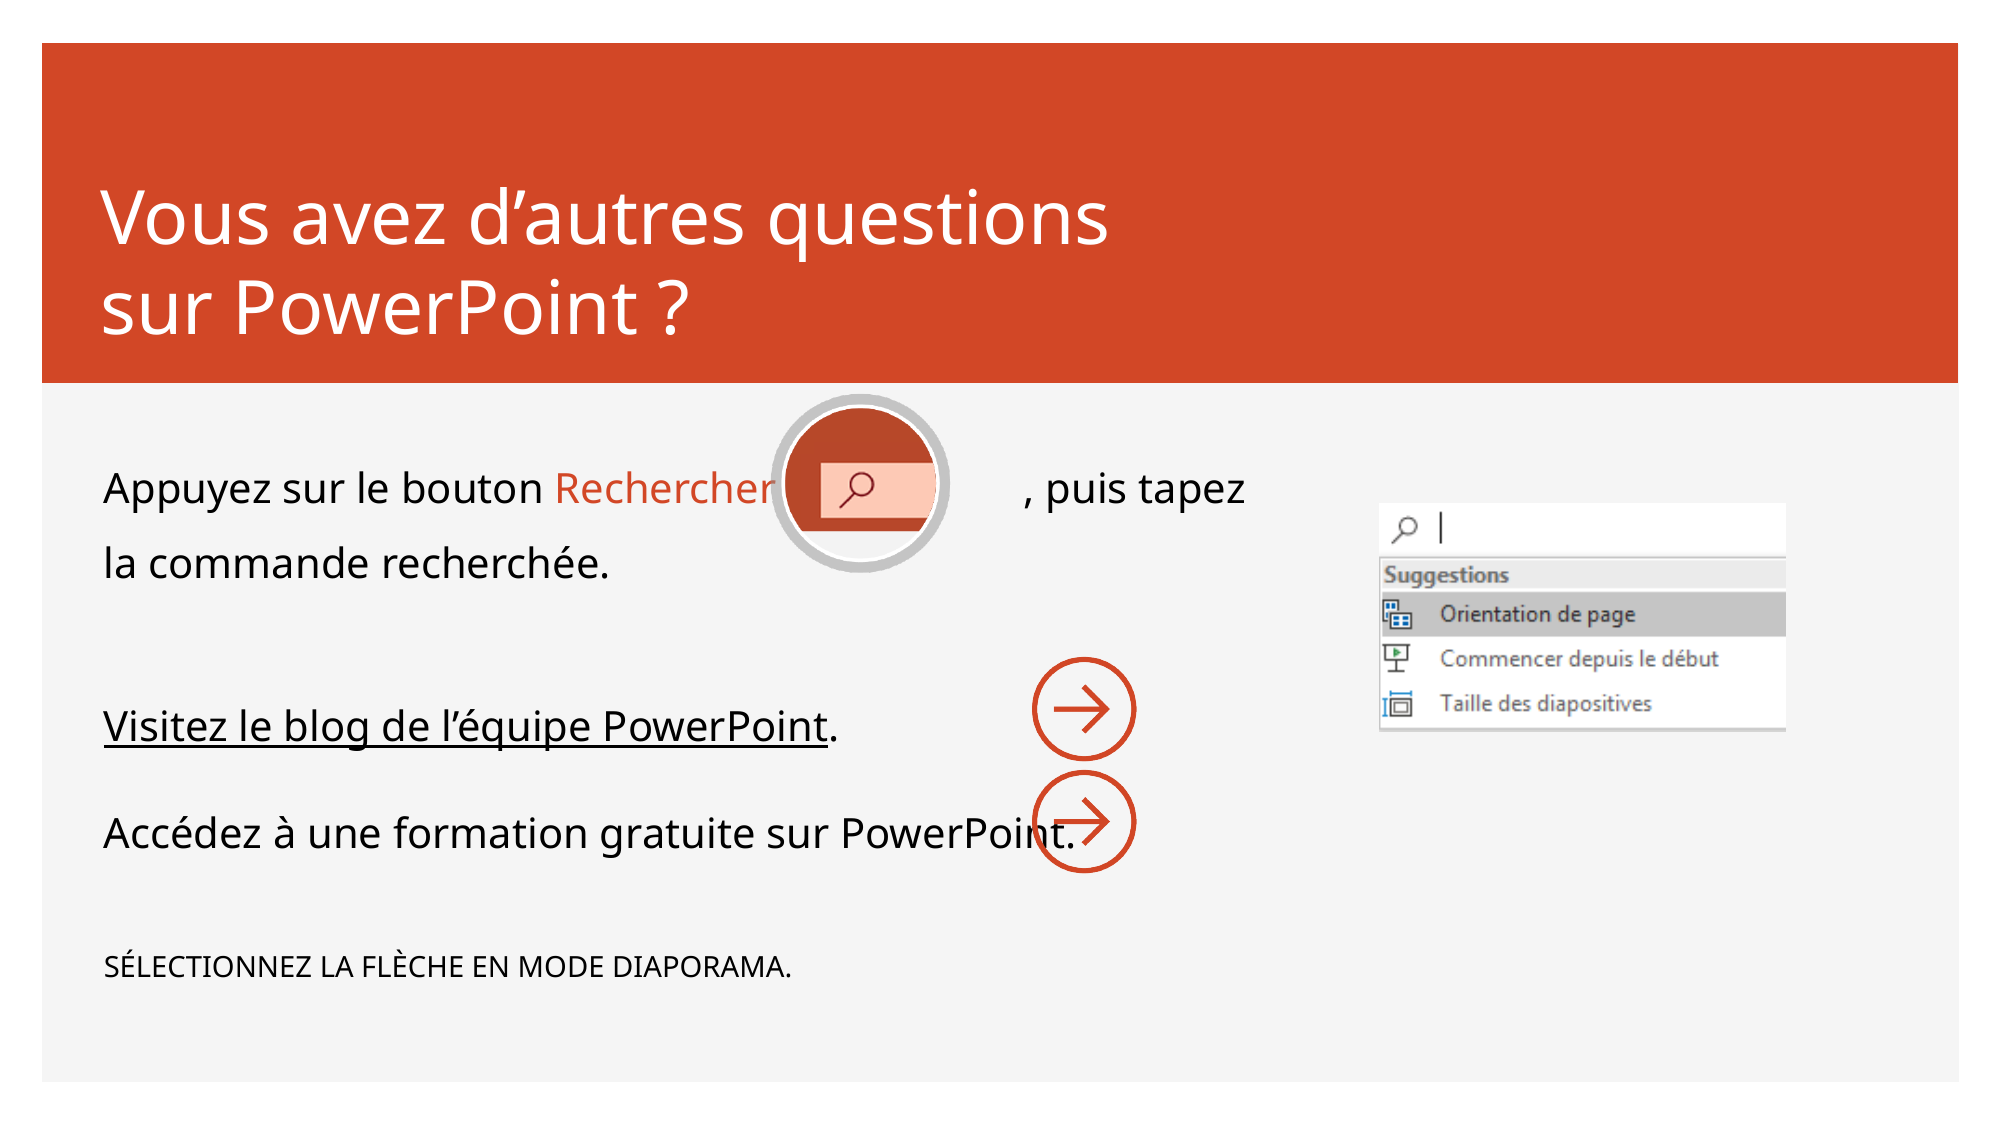

# Vous avez d’autres questions sur PowerPoint ?
Appuyez sur le bouton Rechercher , puis tapez la commande recherchée.
Visitez le blog de l’équipe PowerPoint.
Accédez à une formation gratuite sur PowerPoint.
SÉLECTIONNEZ LA FLÈCHE EN MODE DIAPORAMA.